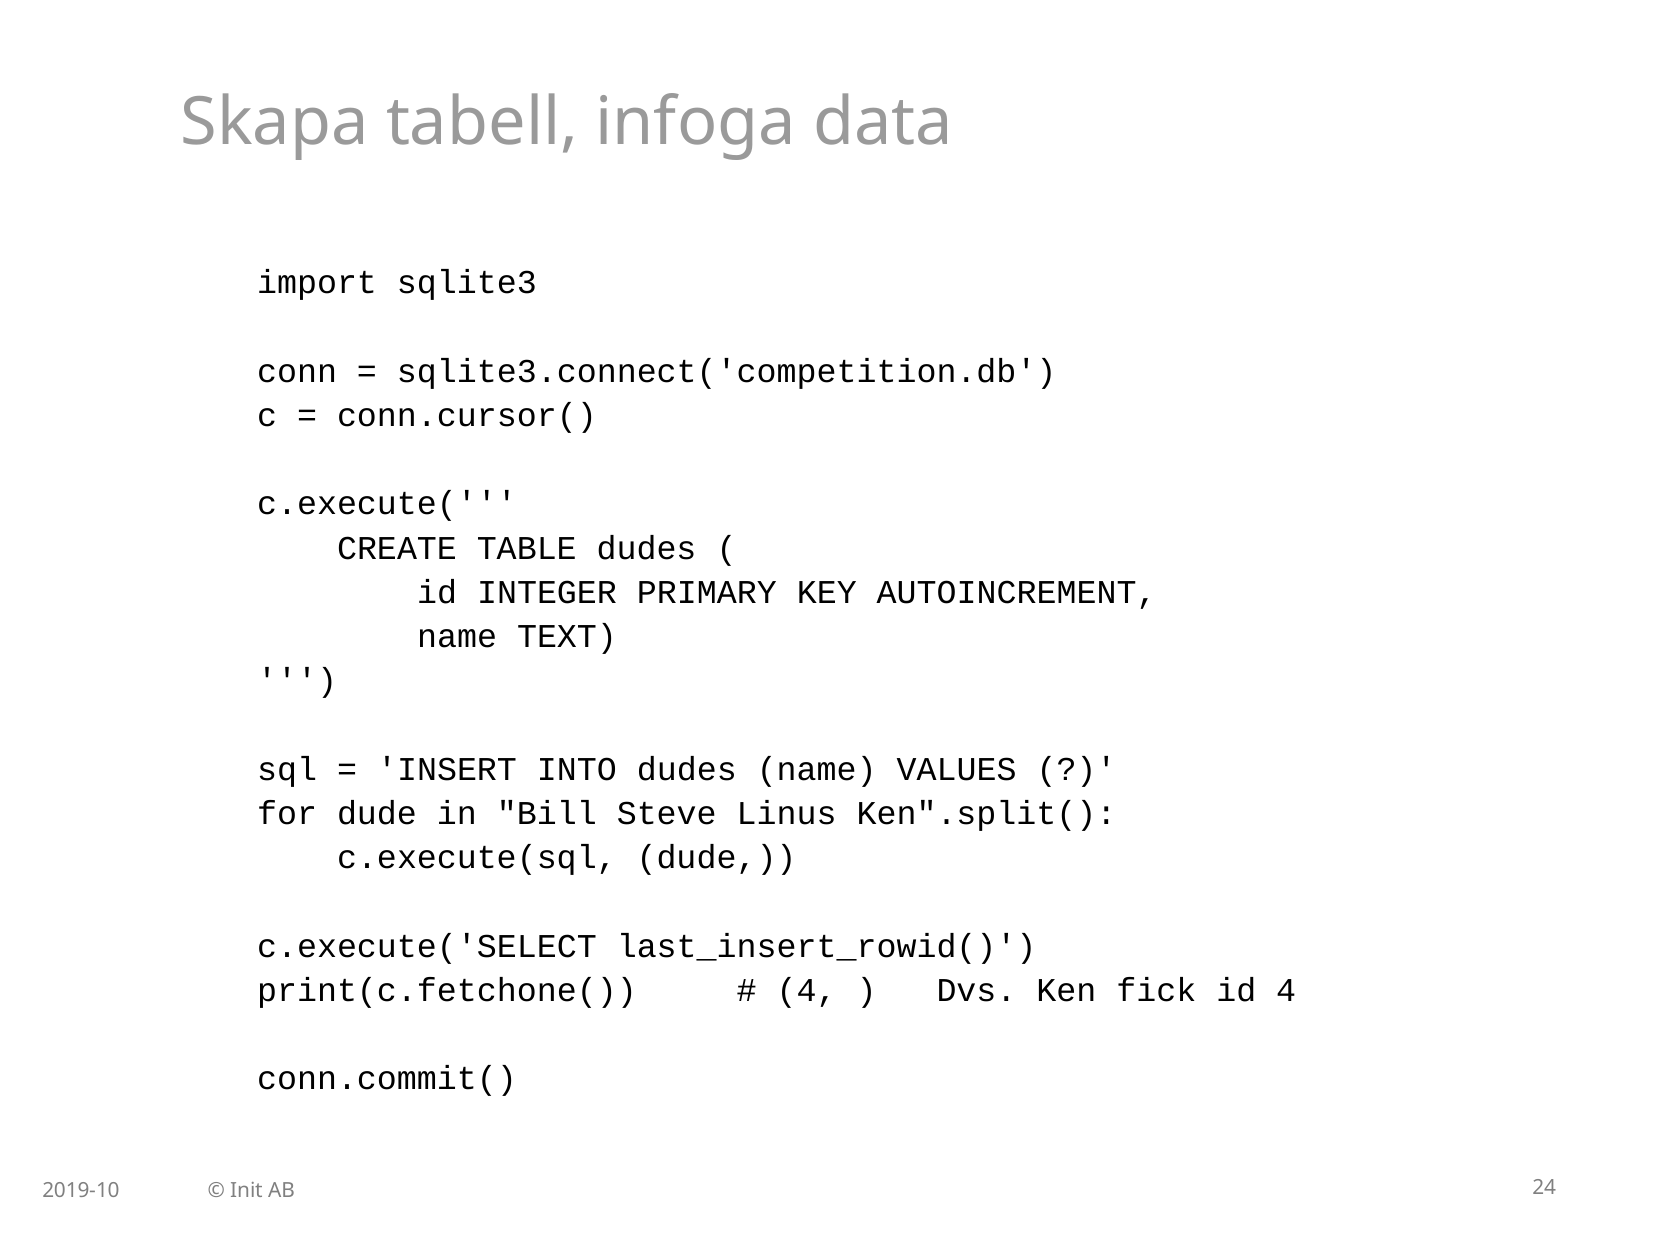

Skapa tabell, infoga data
import sqlite3
conn = sqlite3.connect('competition.db')
c = conn.cursor()
c.execute('''
 CREATE TABLE dudes (
 id INTEGER PRIMARY KEY AUTOINCREMENT,
 name TEXT)
''')
sql = 'INSERT INTO dudes (name) VALUES (?)'
for dude in "Bill Steve Linus Ken".split():
 c.execute(sql, (dude,))
c.execute('SELECT last_insert_rowid()')
print(c.fetchone()) # (4, ) Dvs. Ken fick id 4
conn.commit()
2019-10
© Init AB